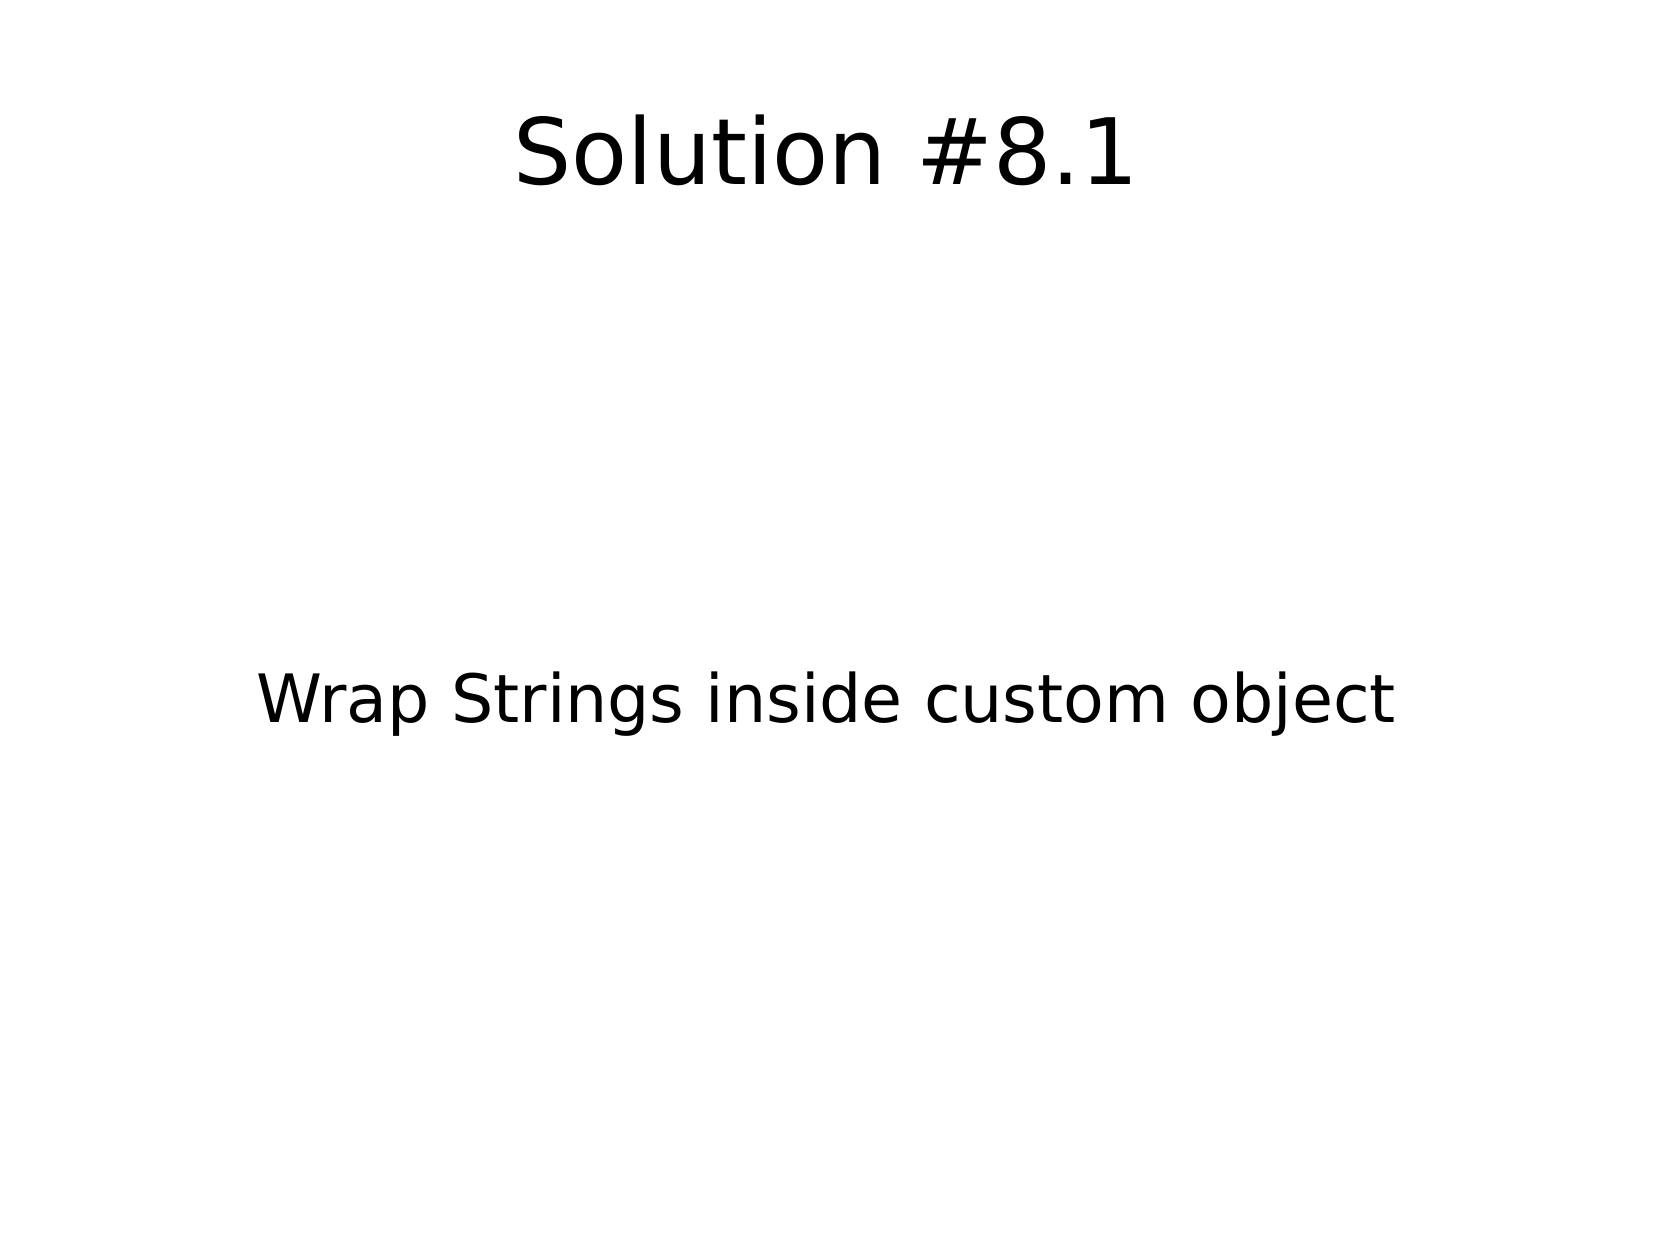

# Solution #8.1
Wrap Strings inside custom object